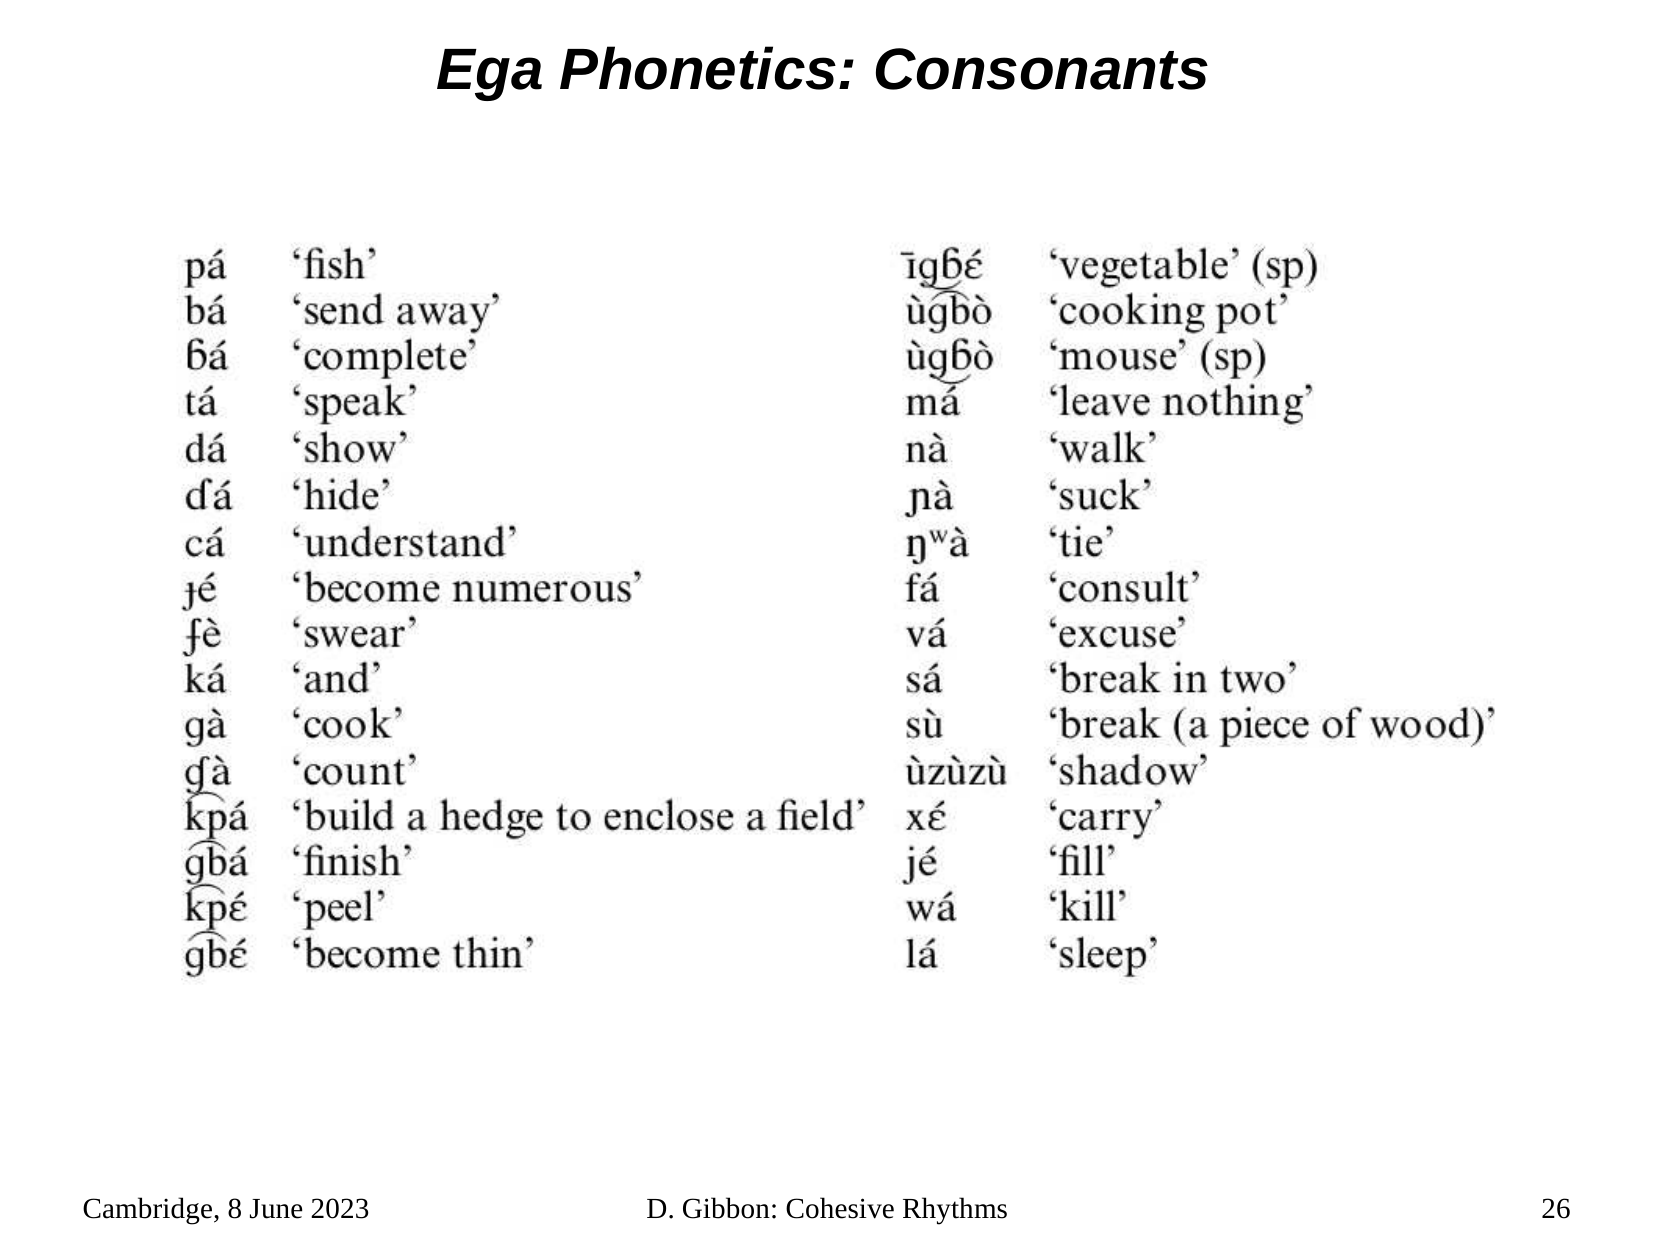

# Ega Phonetics: Consonants
Cambridge, 8 June 2023
D. Gibbon: Cohesive Rhythms
26